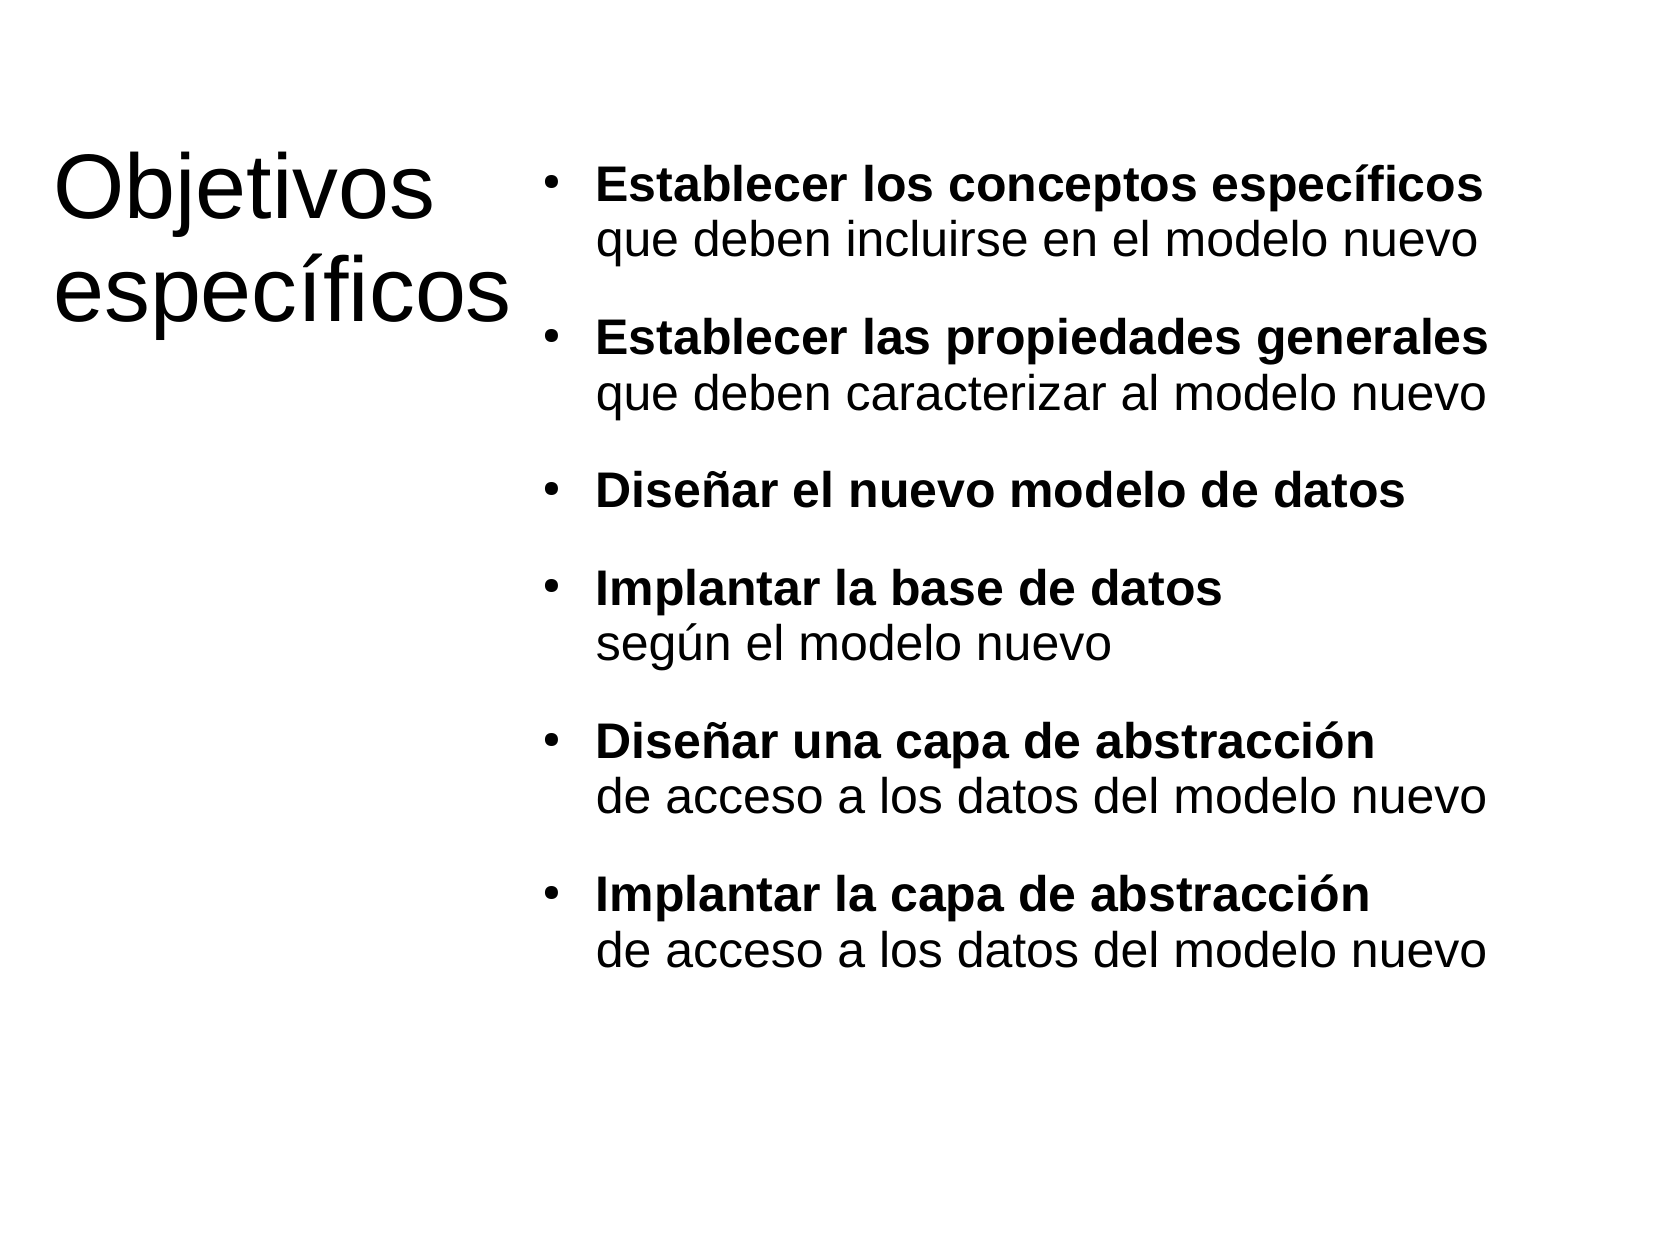

# Objetivos específicos
Establecer los conceptos específicos que deben incluirse en el modelo nuevo
Establecer las propiedades generales que deben caracterizar al modelo nuevo
Diseñar el nuevo modelo de datos
Implantar la base de datos según el modelo nuevo
Diseñar una capa de abstracción de acceso a los datos del modelo nuevo
Implantar la capa de abstracción de acceso a los datos del modelo nuevo